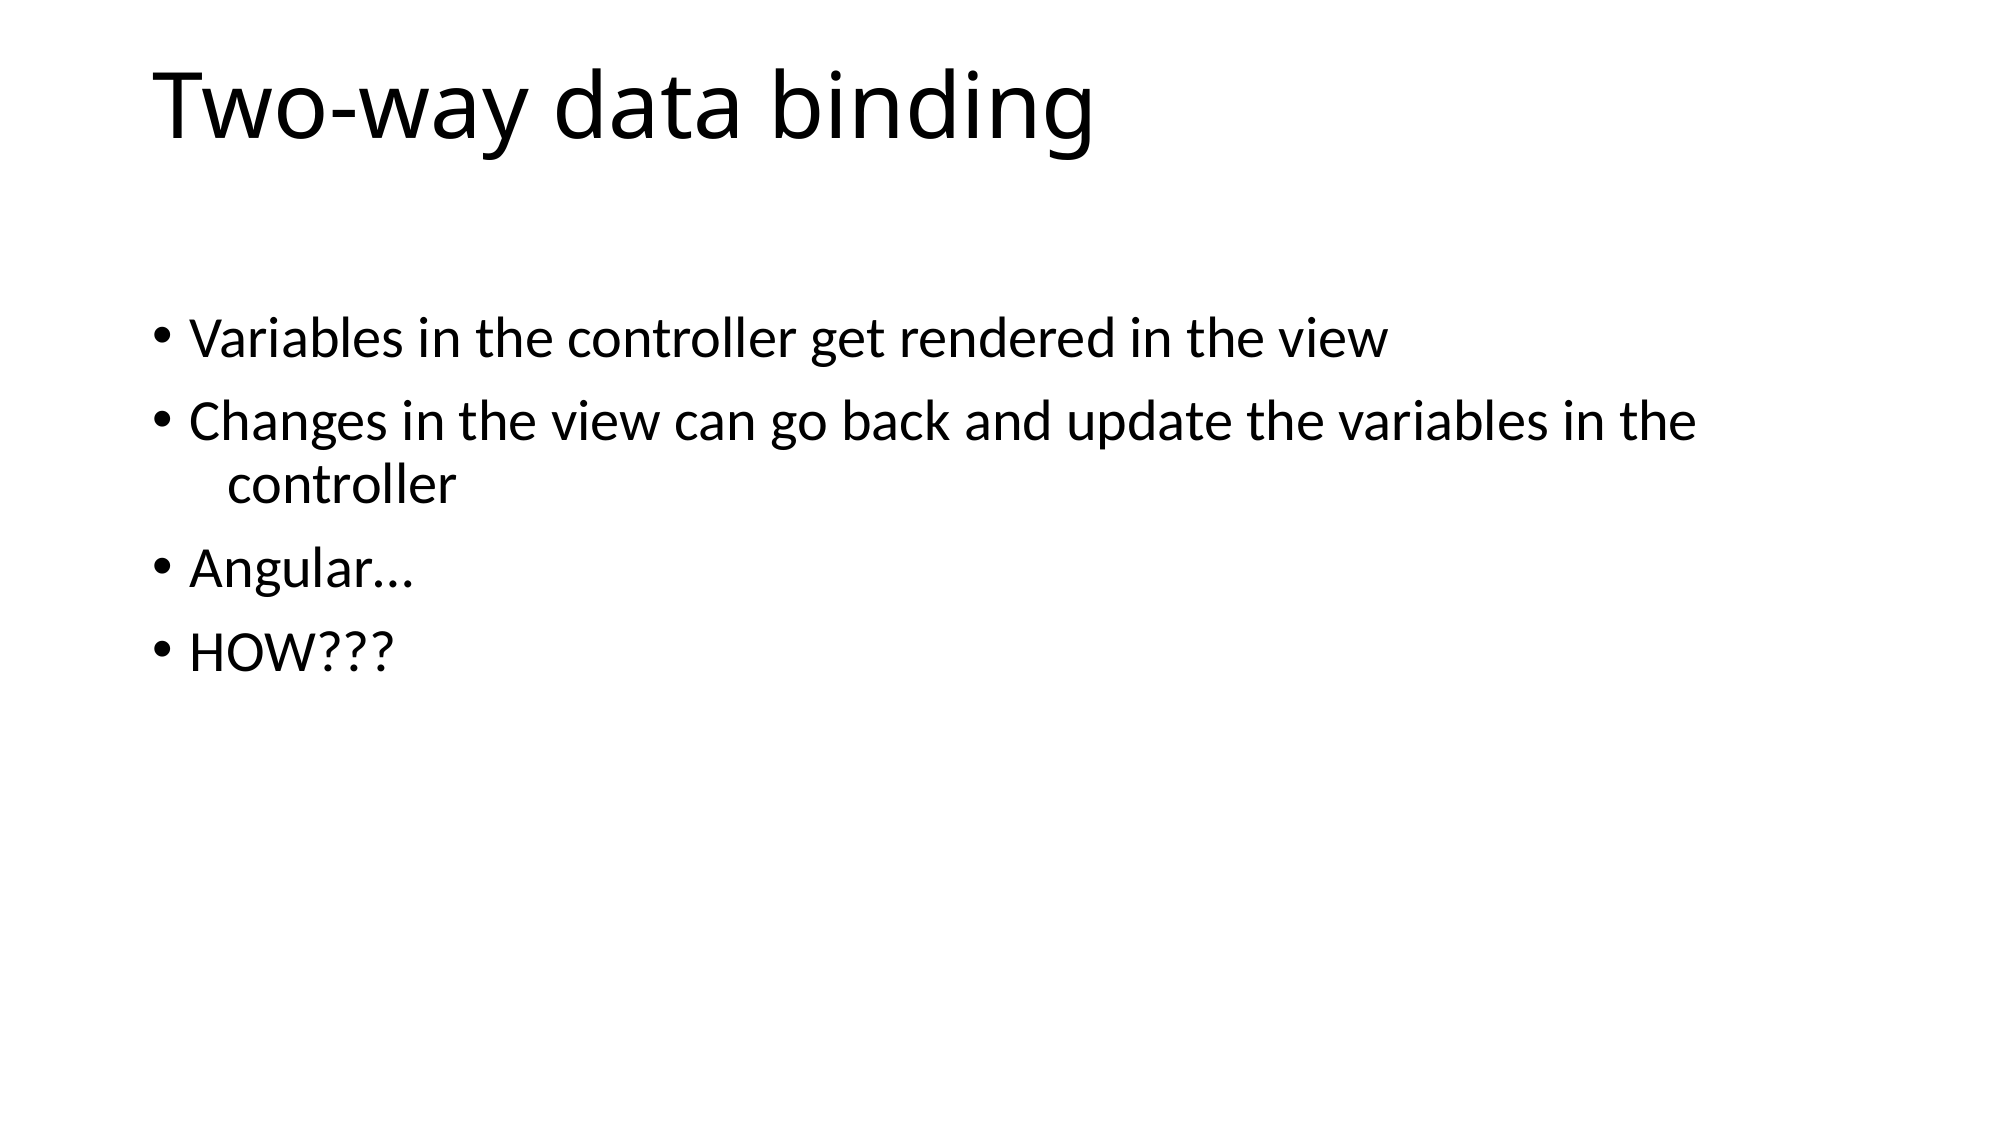

# Two-way data binding
Variables in the controller get rendered in the view
Changes in the view can go back and update the variables in the controller
Angular…
HOW???